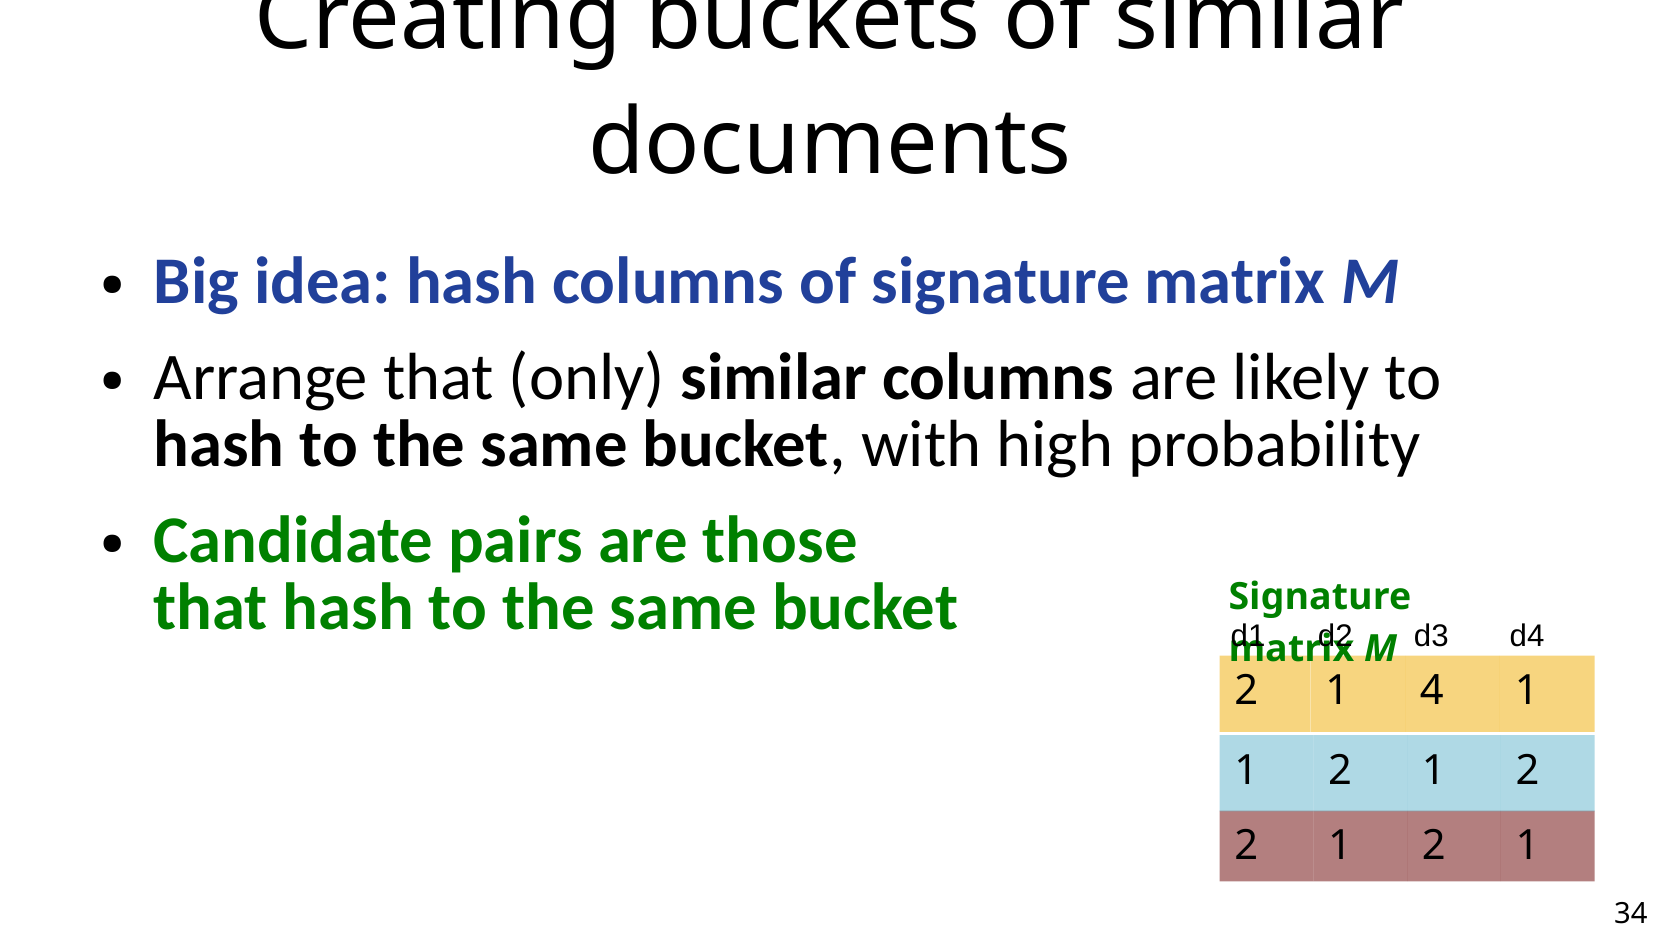

# Creating buckets of similar documents
Big idea: hash columns of signature matrix M
Arrange that (only) similar columns are likely to hash to the same bucket, with high probability
Candidate pairs are those
that hash to the same bucket
Signature matrix M
 d1 d2 d3 d4
2
1
4
1
1
2
1
2
2
1
2
1
34